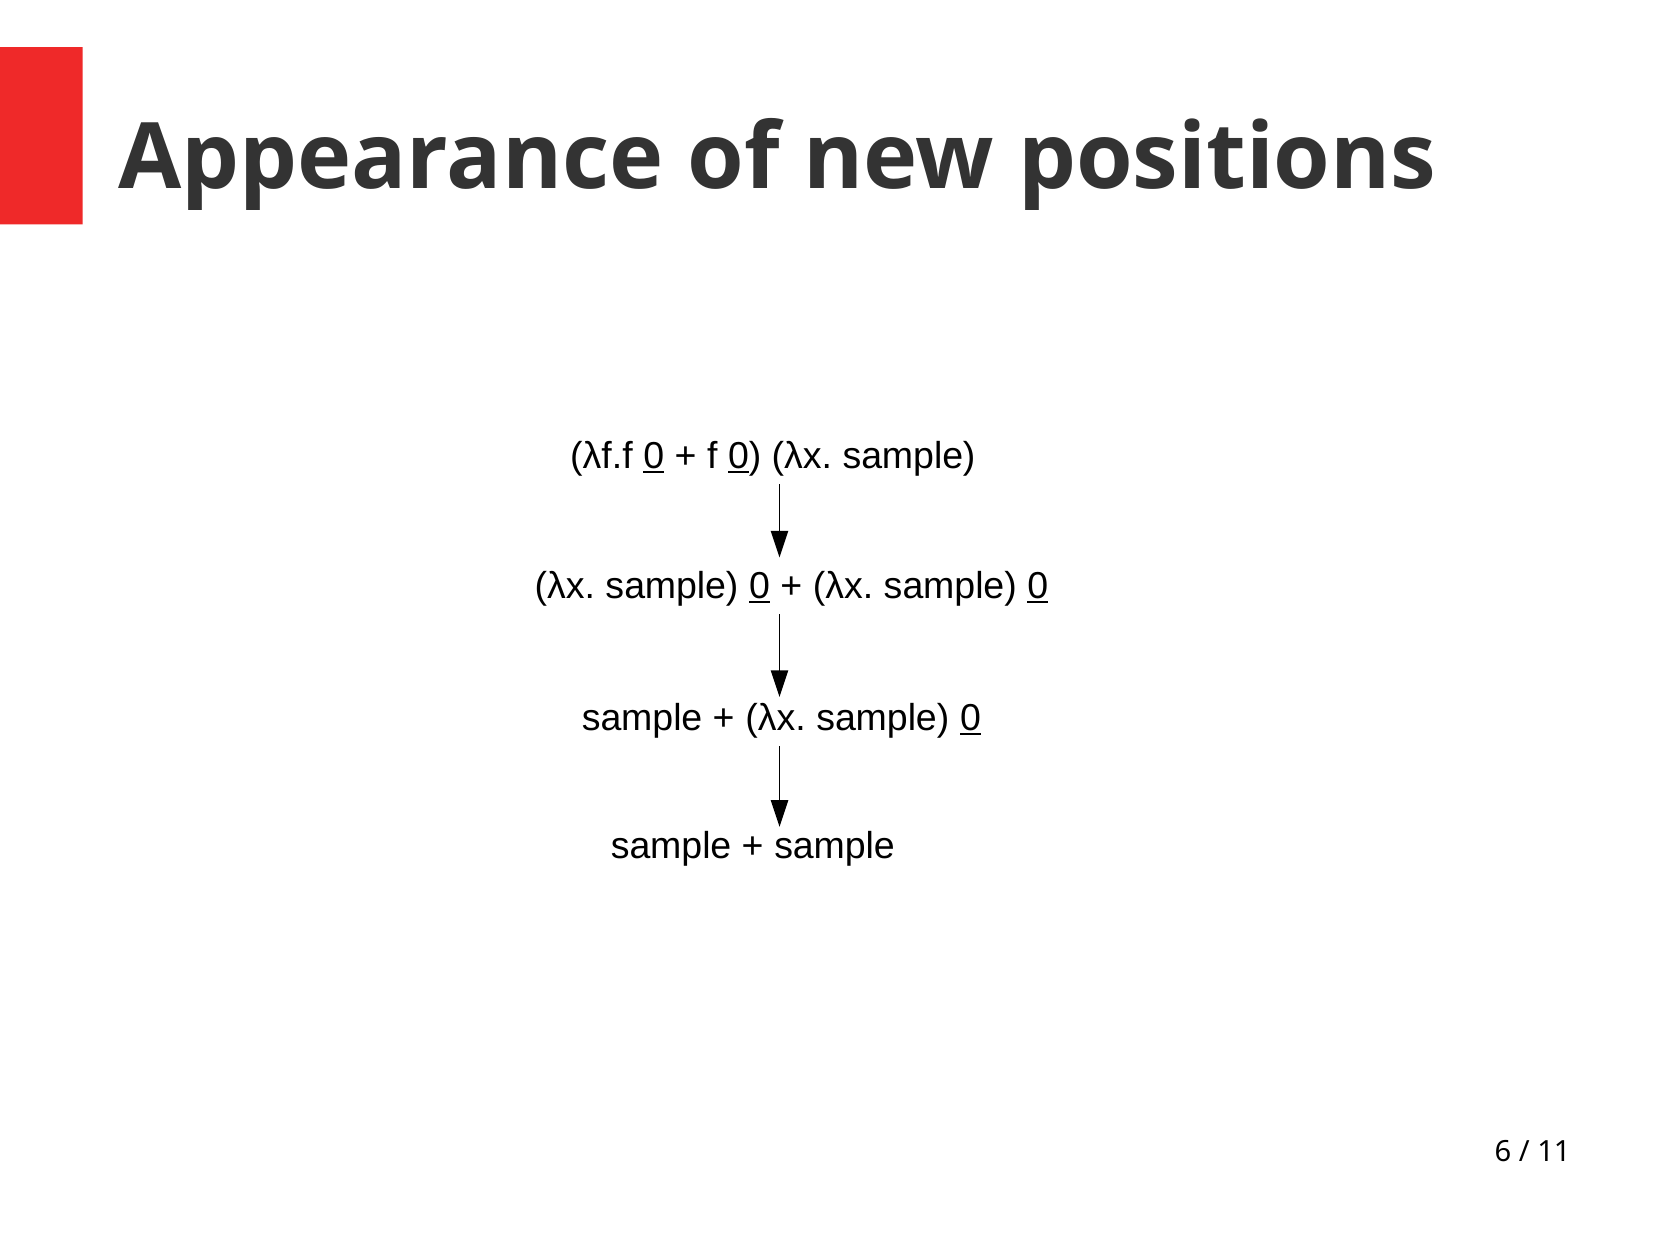

# Appearance of new positions
(λf.f 0 + f 0) (λx. sample)
(λx. sample) 0 + (λx. sample) 0
sample + (λx. sample) 0
sample + sample
6